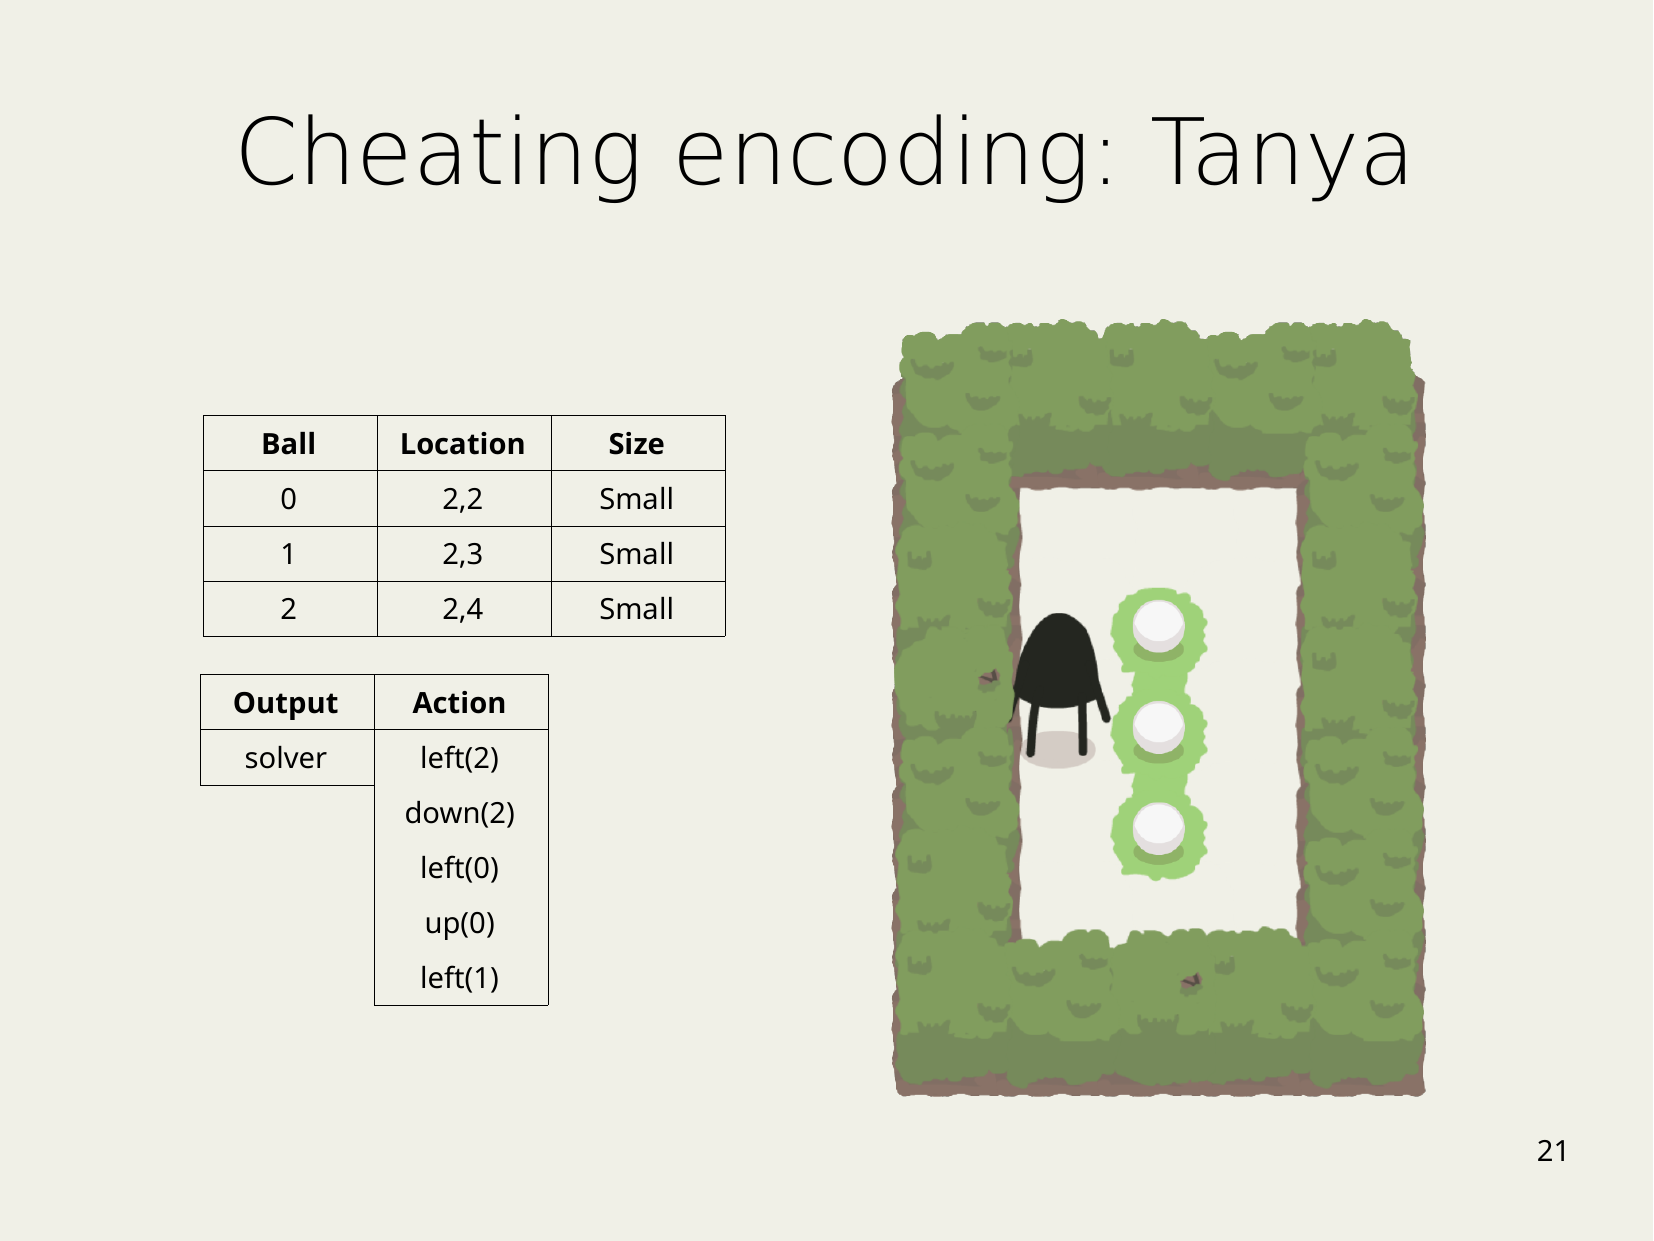

# Cheating encoding: Tanya
| Ball | Location | Size |
| --- | --- | --- |
| 0 | 2,2 | Small |
| 1 | 2,3 | Small |
| 2 | 2,4 | Small |
| Output | Action |
| --- | --- |
| solver | left(2) |
| | down(2) |
| | left(0) |
| | up(0) |
| | left(1) |
21